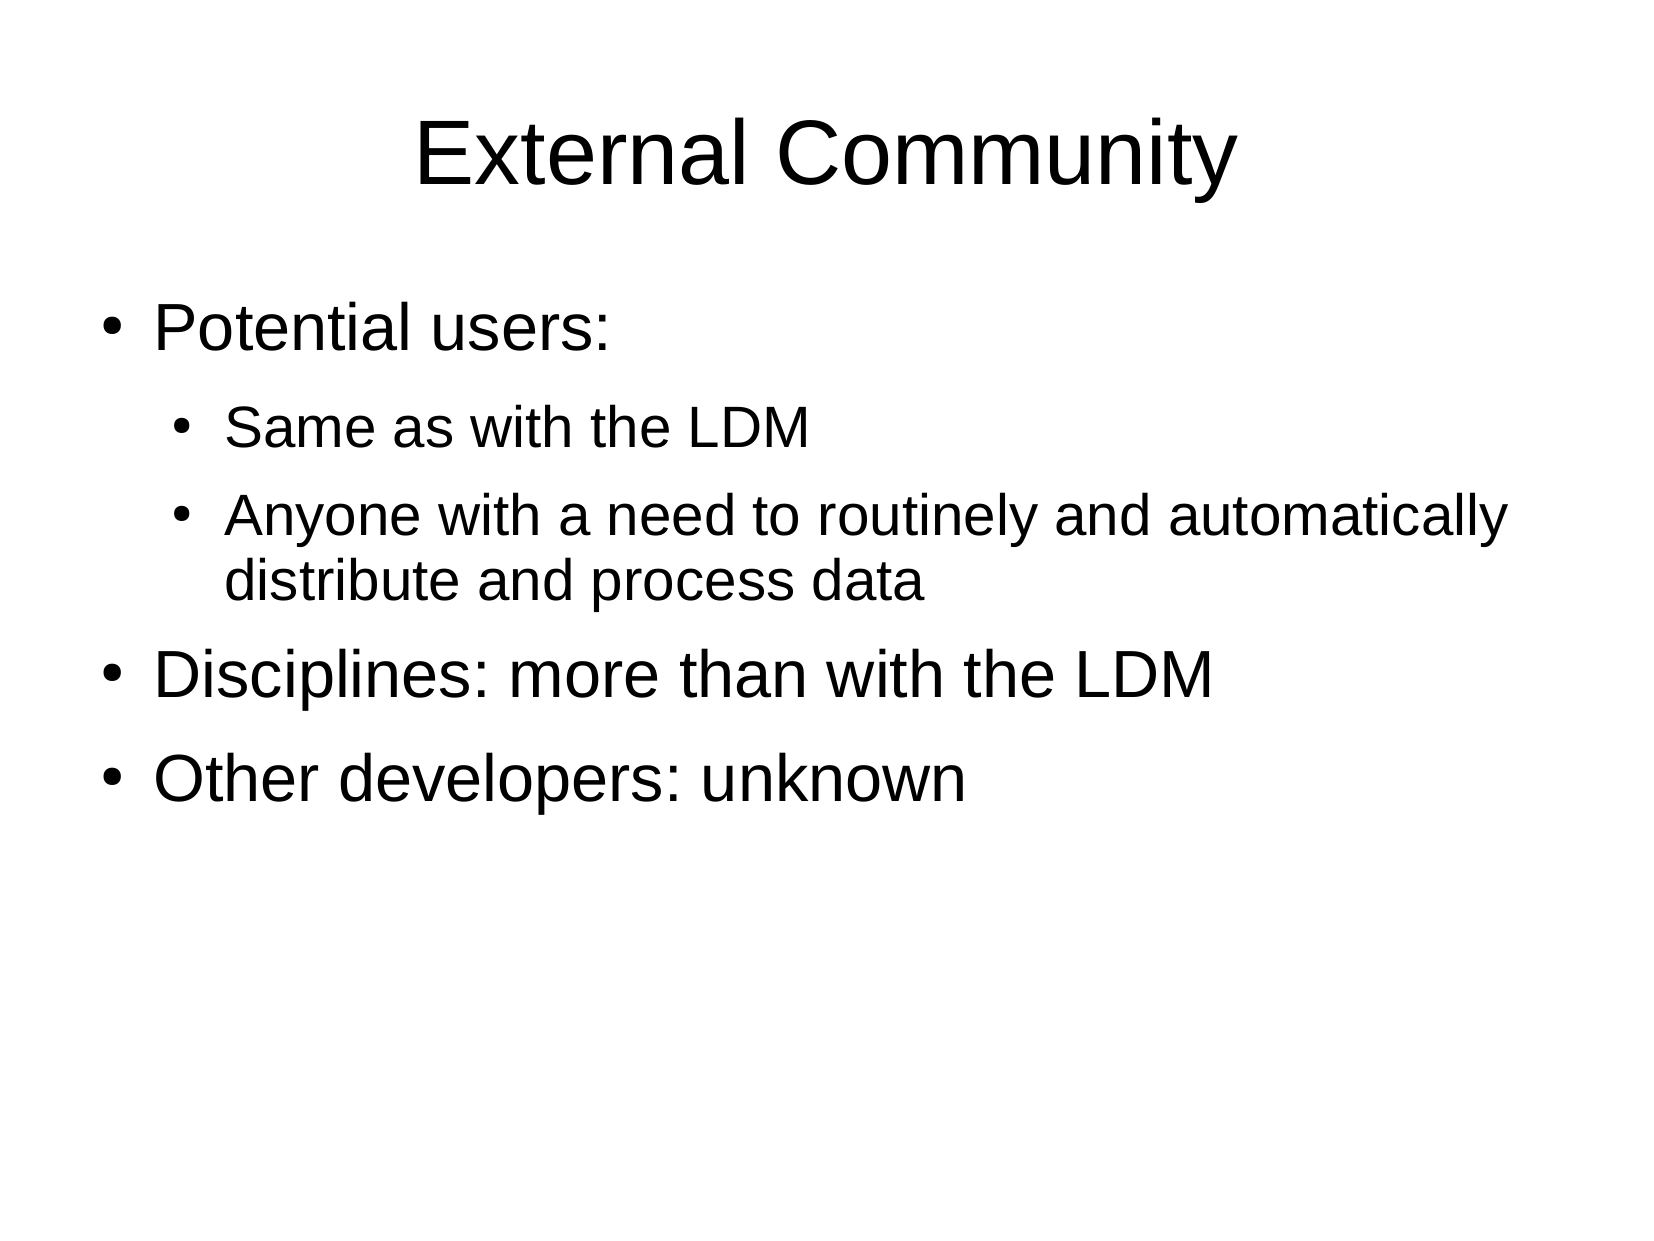

# External Community
Potential users:
Same as with the LDM
Anyone with a need to routinely and automatically distribute and process data
Disciplines: more than with the LDM
Other developers: unknown